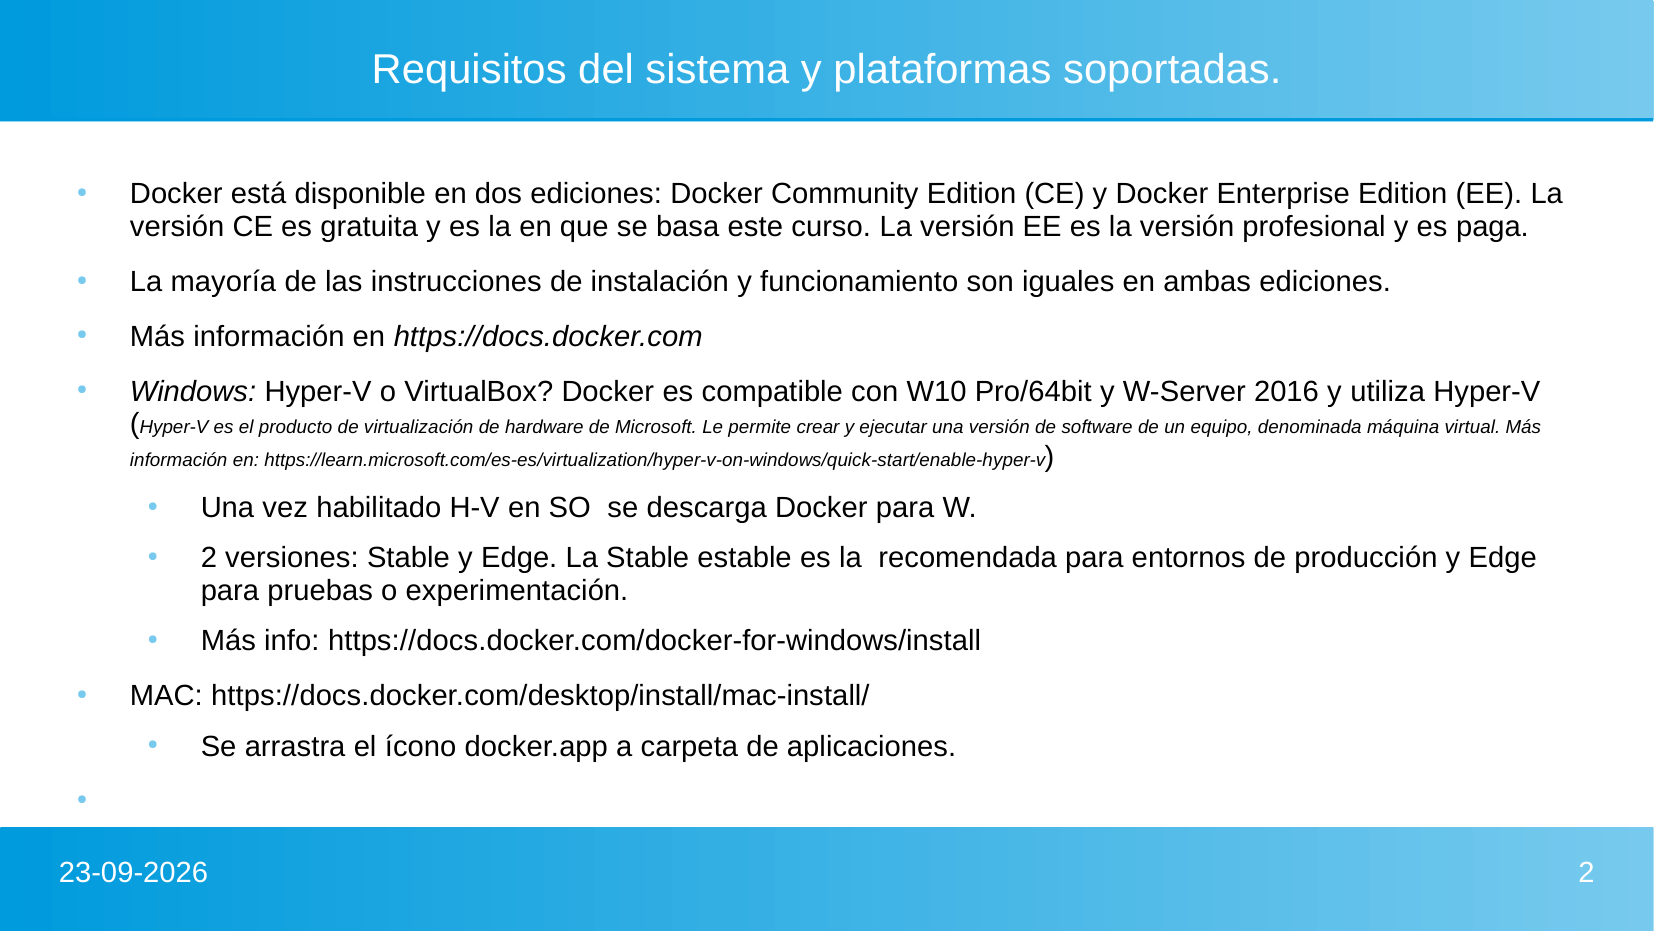

# Requisitos del sistema y plataformas soportadas.
Docker está disponible en dos ediciones: Docker Community Edition (CE) y Docker Enterprise Edition (EE). La versión CE es gratuita y es la en que se basa este curso. La versión EE es la versión profesional y es paga.
La mayoría de las instrucciones de instalación y funcionamiento son iguales en ambas ediciones.
Más información en https://docs.docker.com
Windows: Hyper-V o VirtualBox? Docker es compatible con W10 Pro/64bit y W-Server 2016 y utiliza Hyper-V (Hyper-V es el producto de virtualización de hardware de Microsoft. Le permite crear y ejecutar una versión de software de un equipo, denominada máquina virtual. Más información en: https://learn.microsoft.com/es-es/virtualization/hyper-v-on-windows/quick-start/enable-hyper-v)
Una vez habilitado H-V en SO se descarga Docker para W.
2 versiones: Stable y Edge. La Stable estable es la recomendada para entornos de producción y Edge para pruebas o experimentación.
Más info: https://docs.docker.com/docker-for-windows/install
MAC: https://docs.docker.com/desktop/install/mac-install/
Se arrastra el ícono docker.app a carpeta de aplicaciones.
2